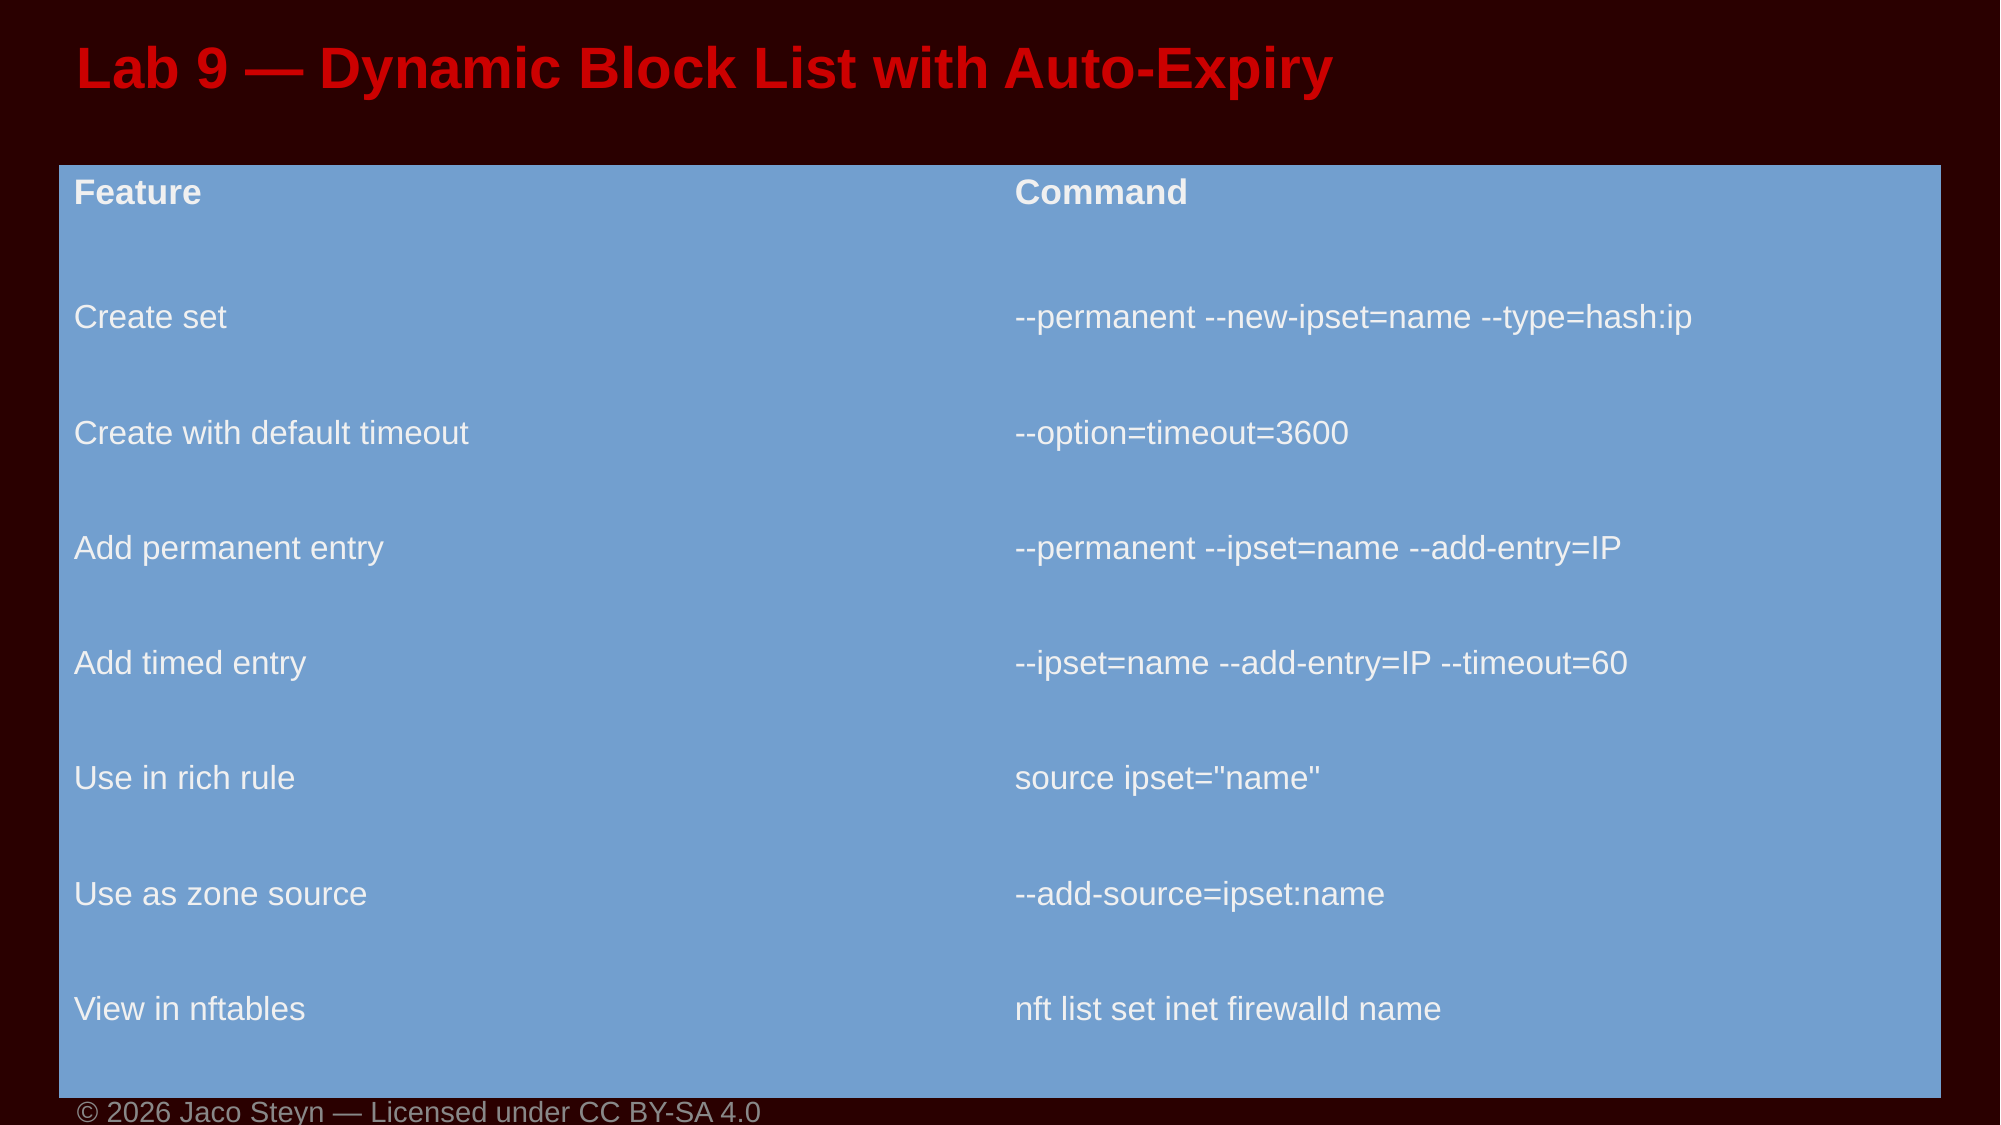

Lab 9 — Dynamic Block List with Auto-Expiry
| Feature | Command |
| --- | --- |
| Create set | --permanent --new-ipset=name --type=hash:ip |
| Create with default timeout | --option=timeout=3600 |
| Add permanent entry | --permanent --ipset=name --add-entry=IP |
| Add timed entry | --ipset=name --add-entry=IP --timeout=60 |
| Use in rich rule | source ipset="name" |
| Use as zone source | --add-source=ipset:name |
| View in nftables | nft list set inet firewalld name |
© 2026 Jaco Steyn — Licensed under CC BY-SA 4.0